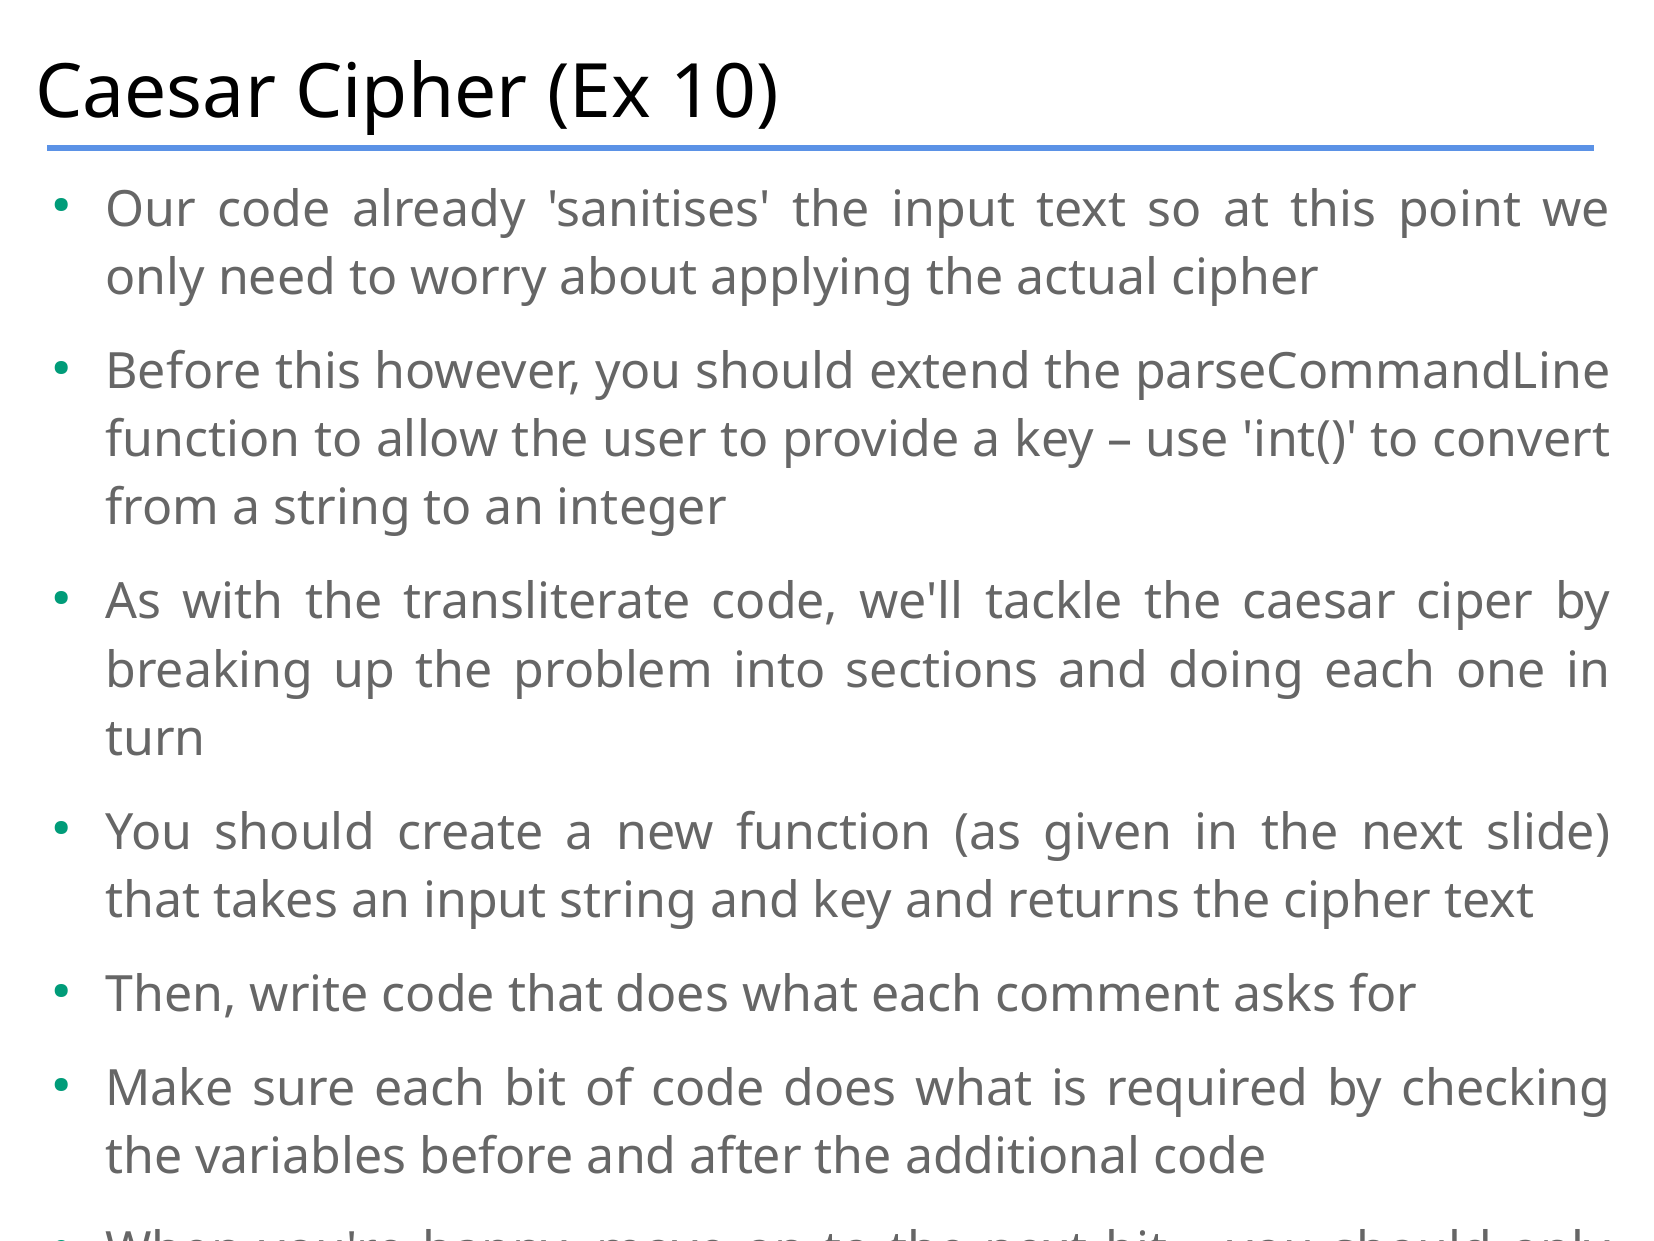

Caesar Cipher (Ex 10)
# Our code already 'sanitises' the input text so at this point we only need to worry about applying the actual cipher
Before this however, you should extend the parseCommandLine function to allow the user to provide a key – use 'int()' to convert from a string to an integer
As with the transliterate code, we'll tackle the caesar ciper by breaking up the problem into sections and doing each one in turn
You should create a new function (as given in the next slide) that takes an input string and key and returns the cipher text
Then, write code that does what each comment asks for
Make sure each bit of code does what is required by checking the variables before and after the additional code
When you're happy, move on to the next bit – you should only need ~1-2 lines of code per comment
Run your code over 'dickens.txt' with a key of 5 and compare your output to the 'dickens_cipher.txt' file using the 'diff' shell command as a check!